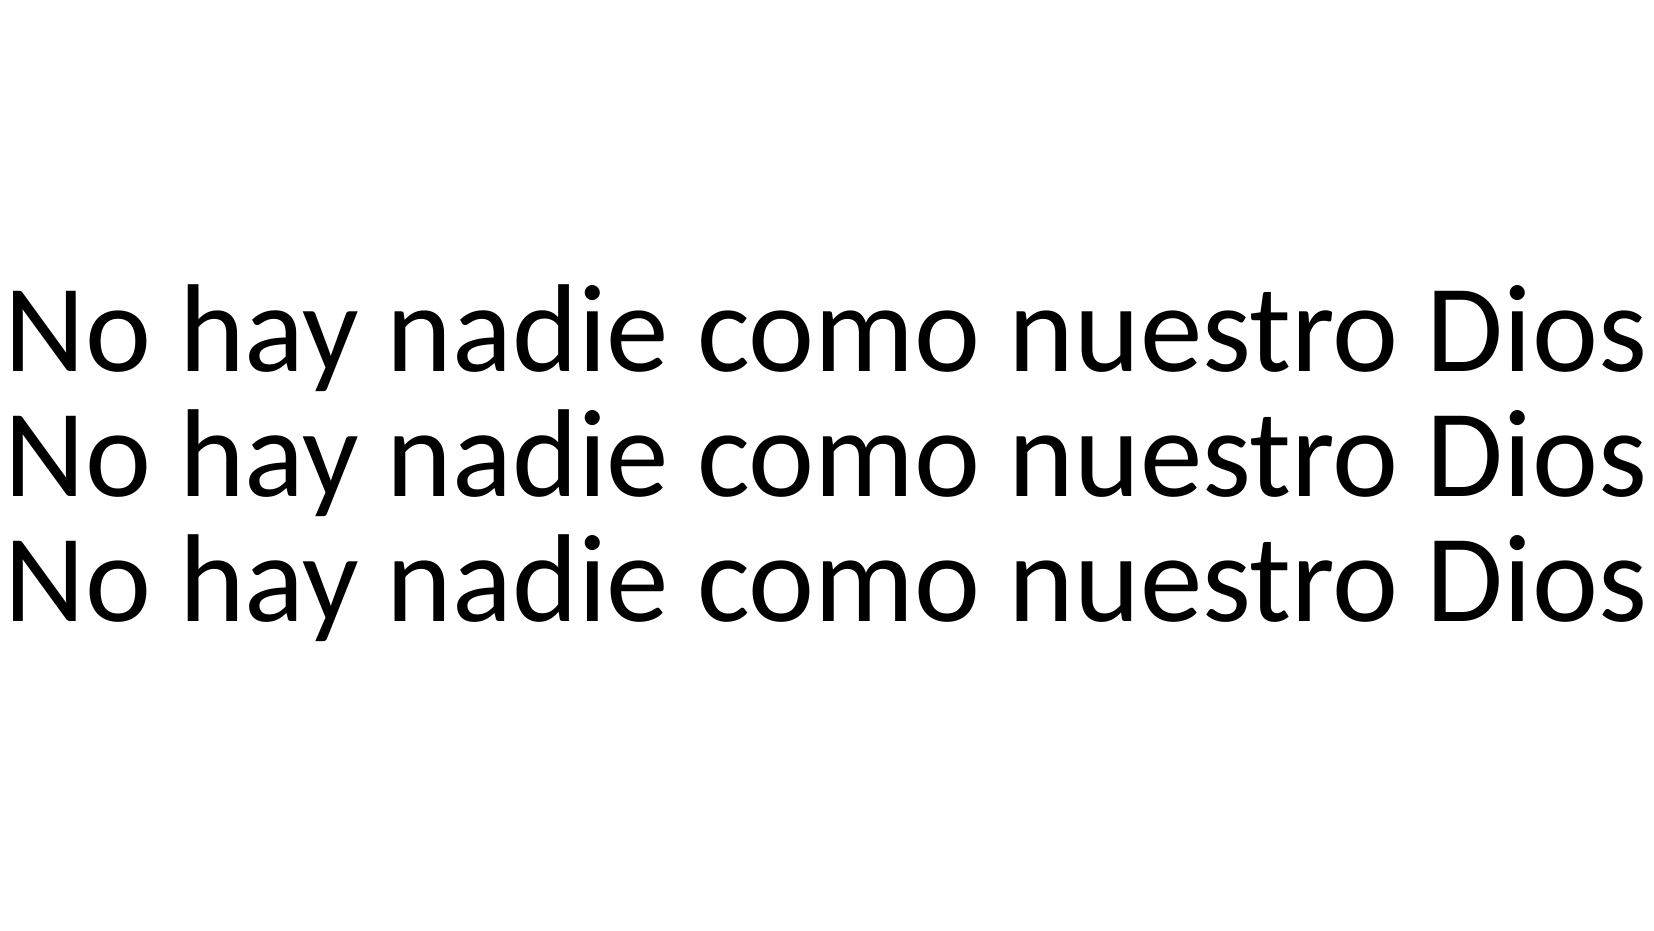

# No hay nadie como nuestro Dios No hay nadie como nuestro Dios No hay nadie como nuestro Dios